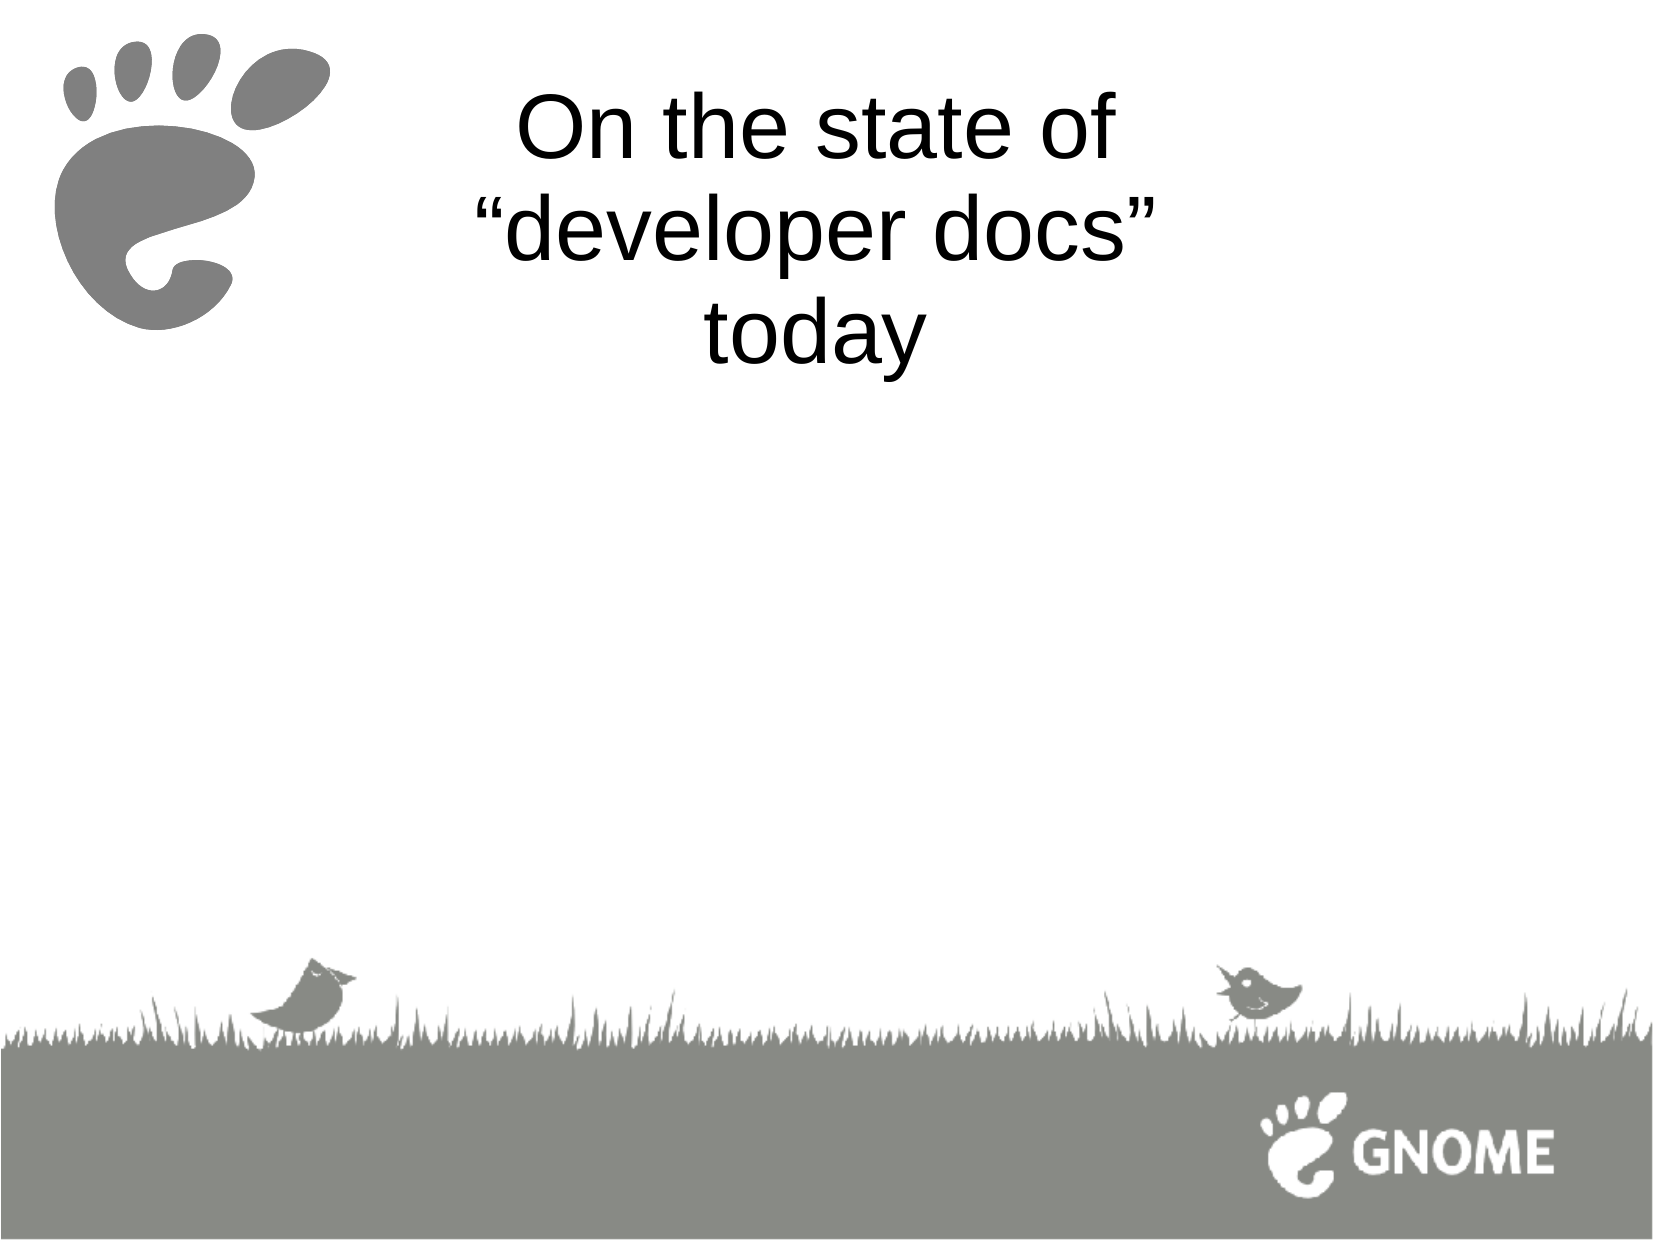

# On the state of “developer docs” today